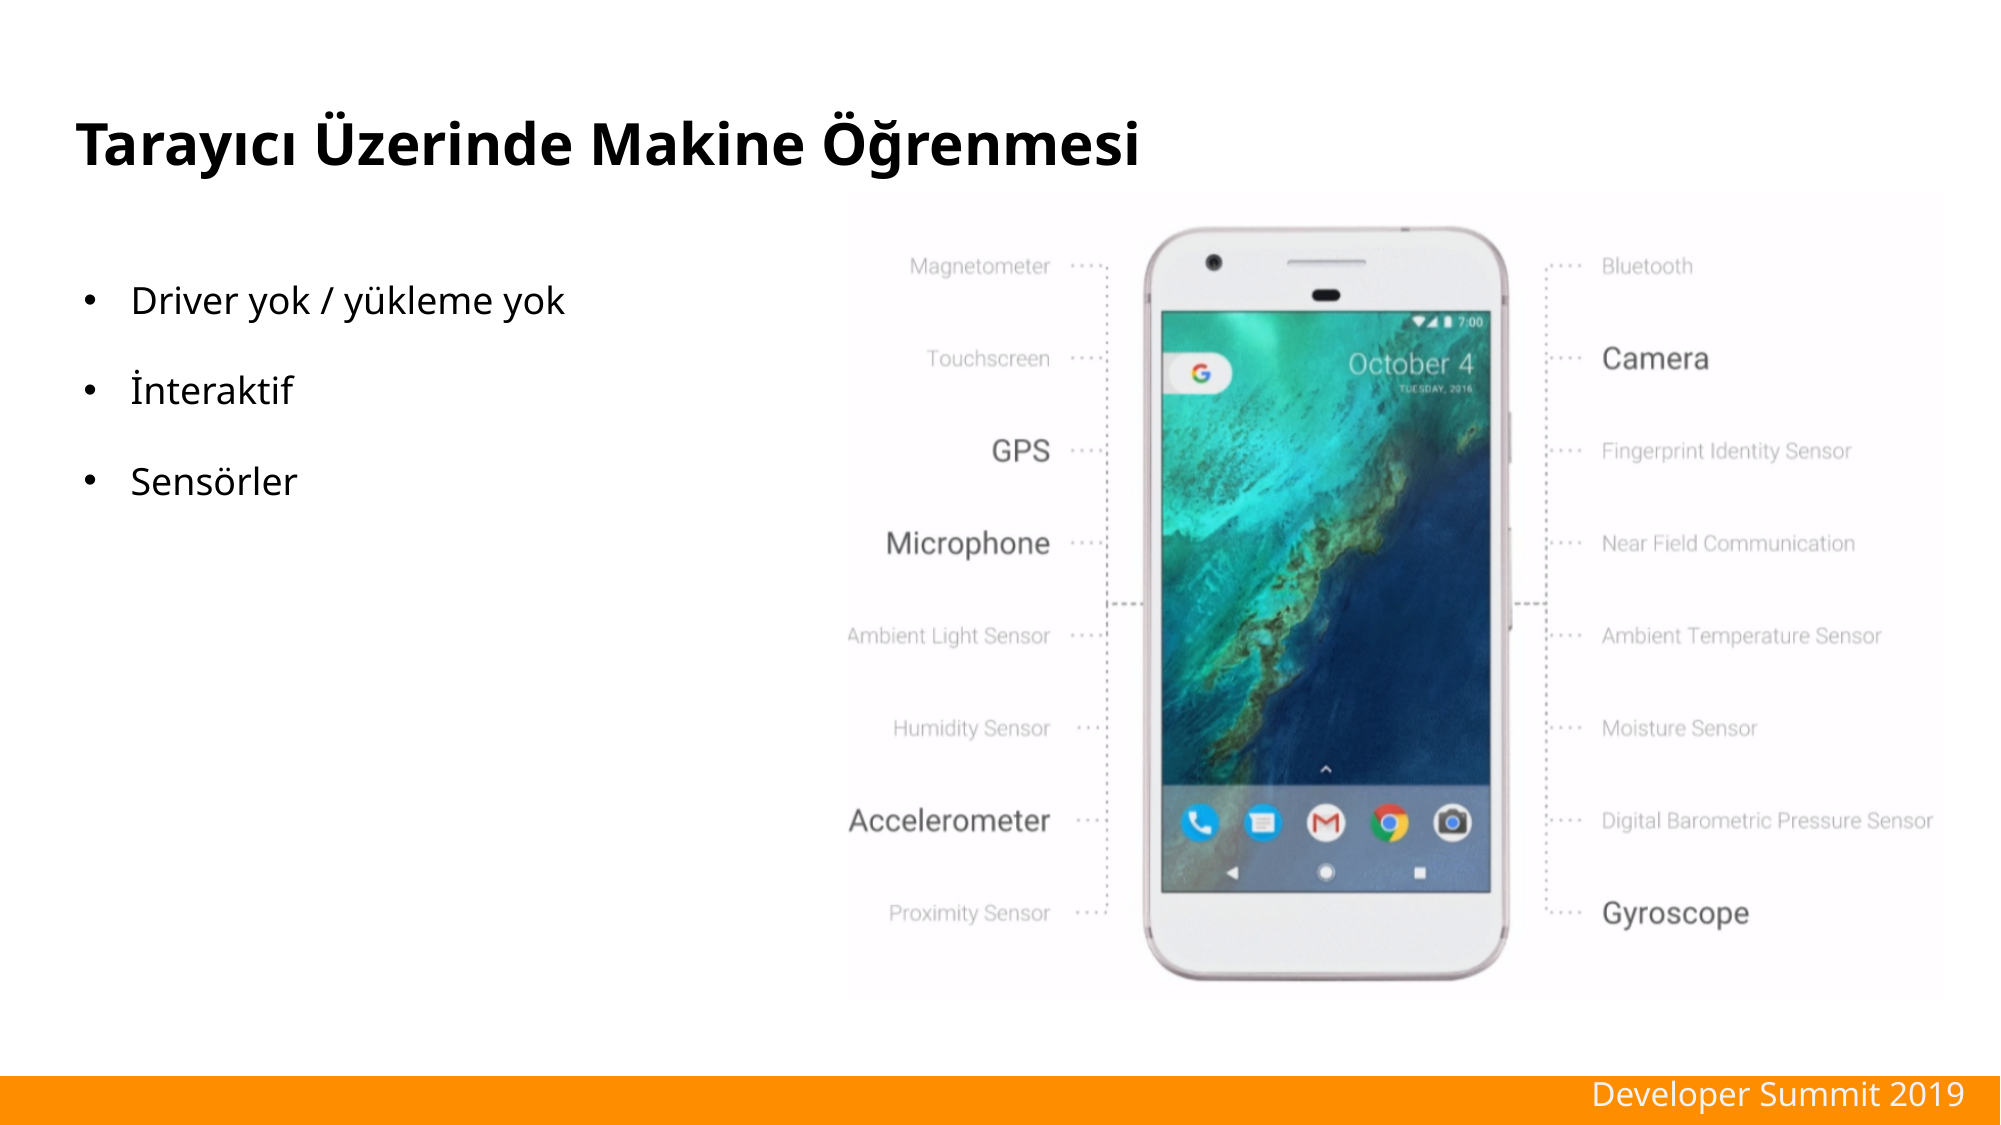

Tarayıcı Üzerinde Makine Öğrenmesi
Driver yok / yükleme yok
İnteraktif
Sensörler
Developer Summit 2019